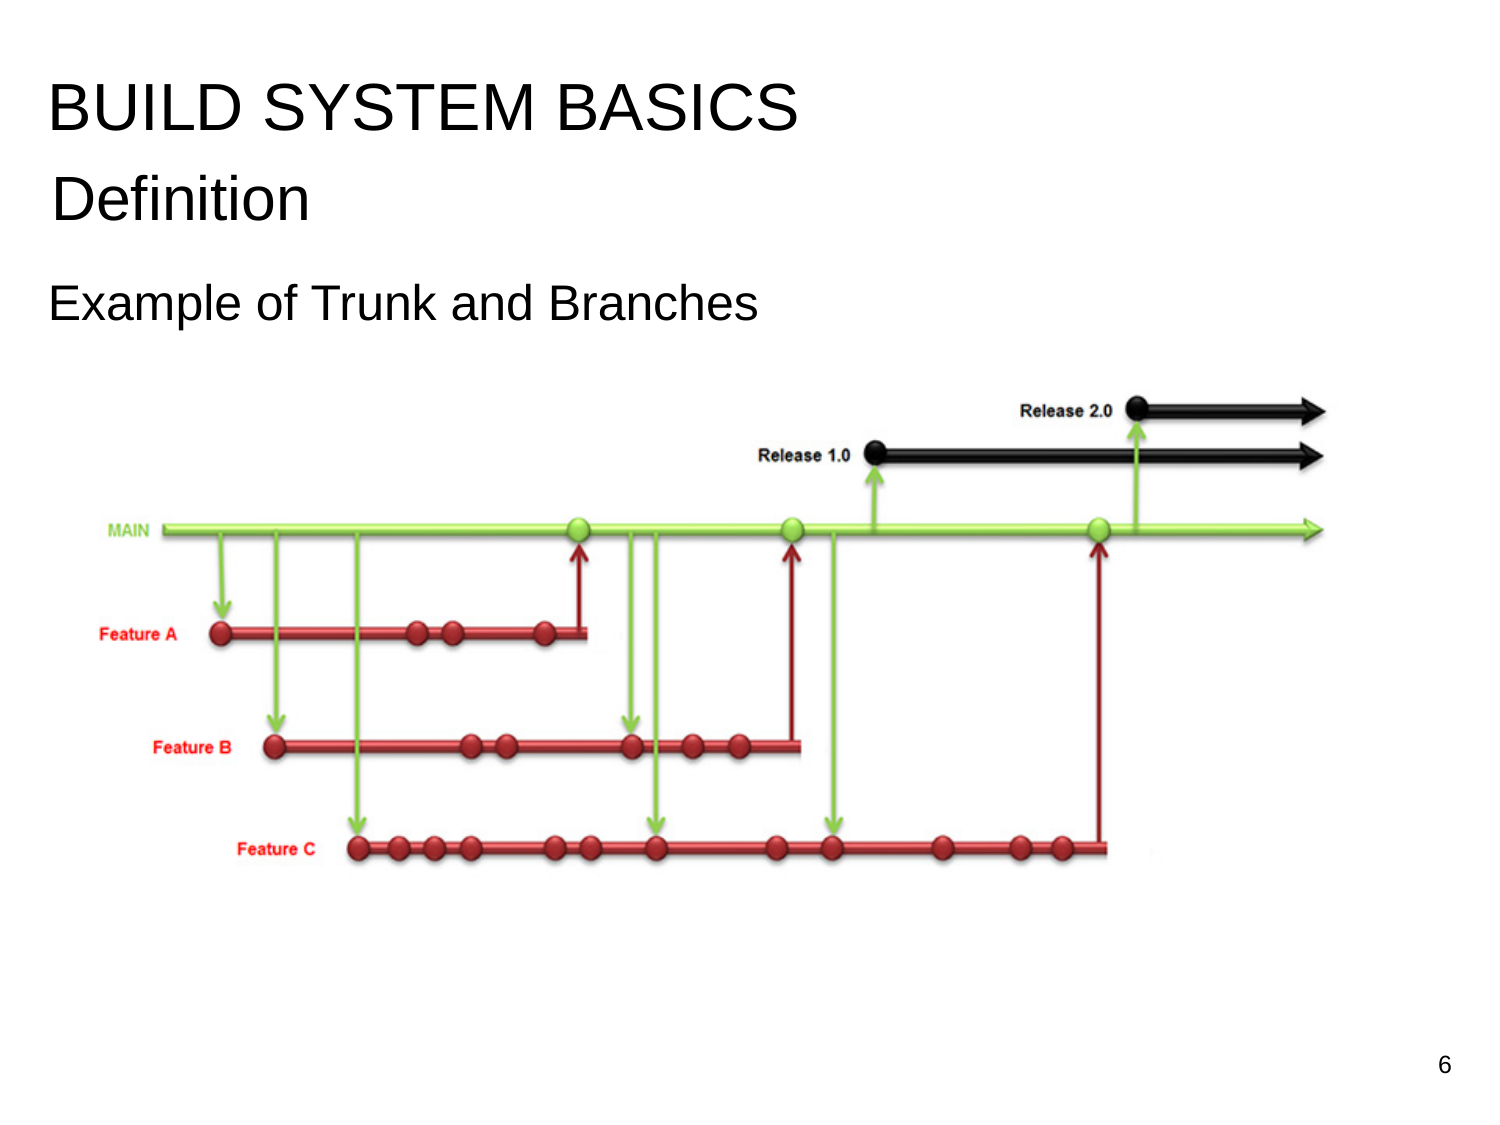

# Build system basics
Definition
Example of Trunk and Branches